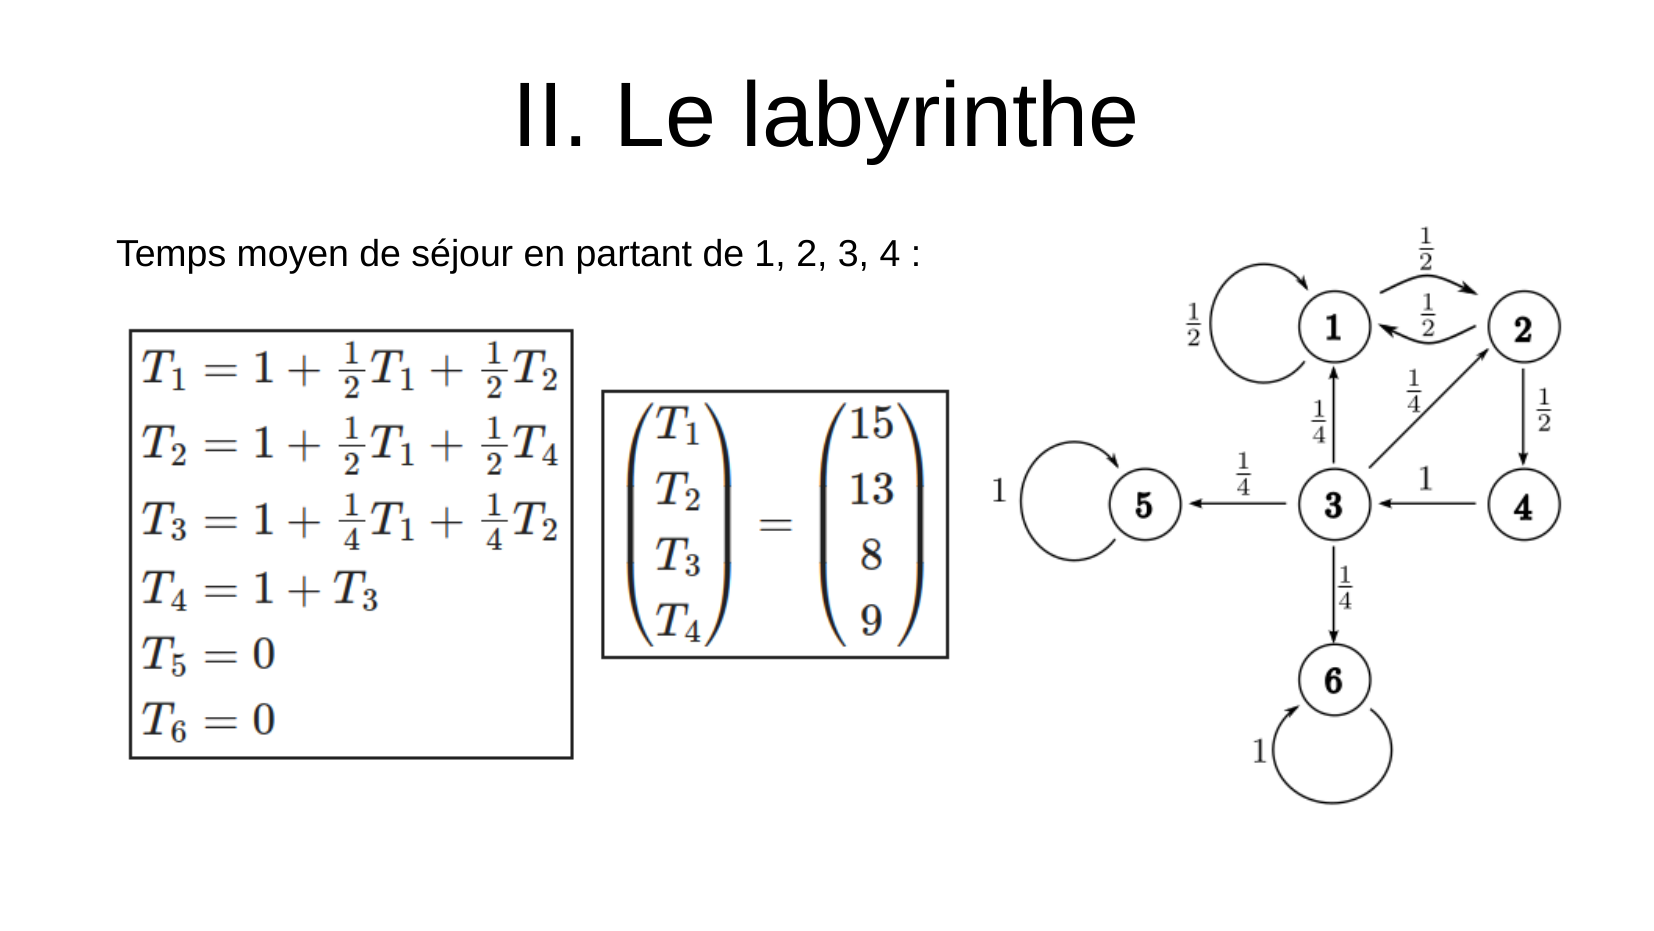

# II. Le labyrinthe
Temps moyen de séjour en partant de 1, 2, 3, 4 :